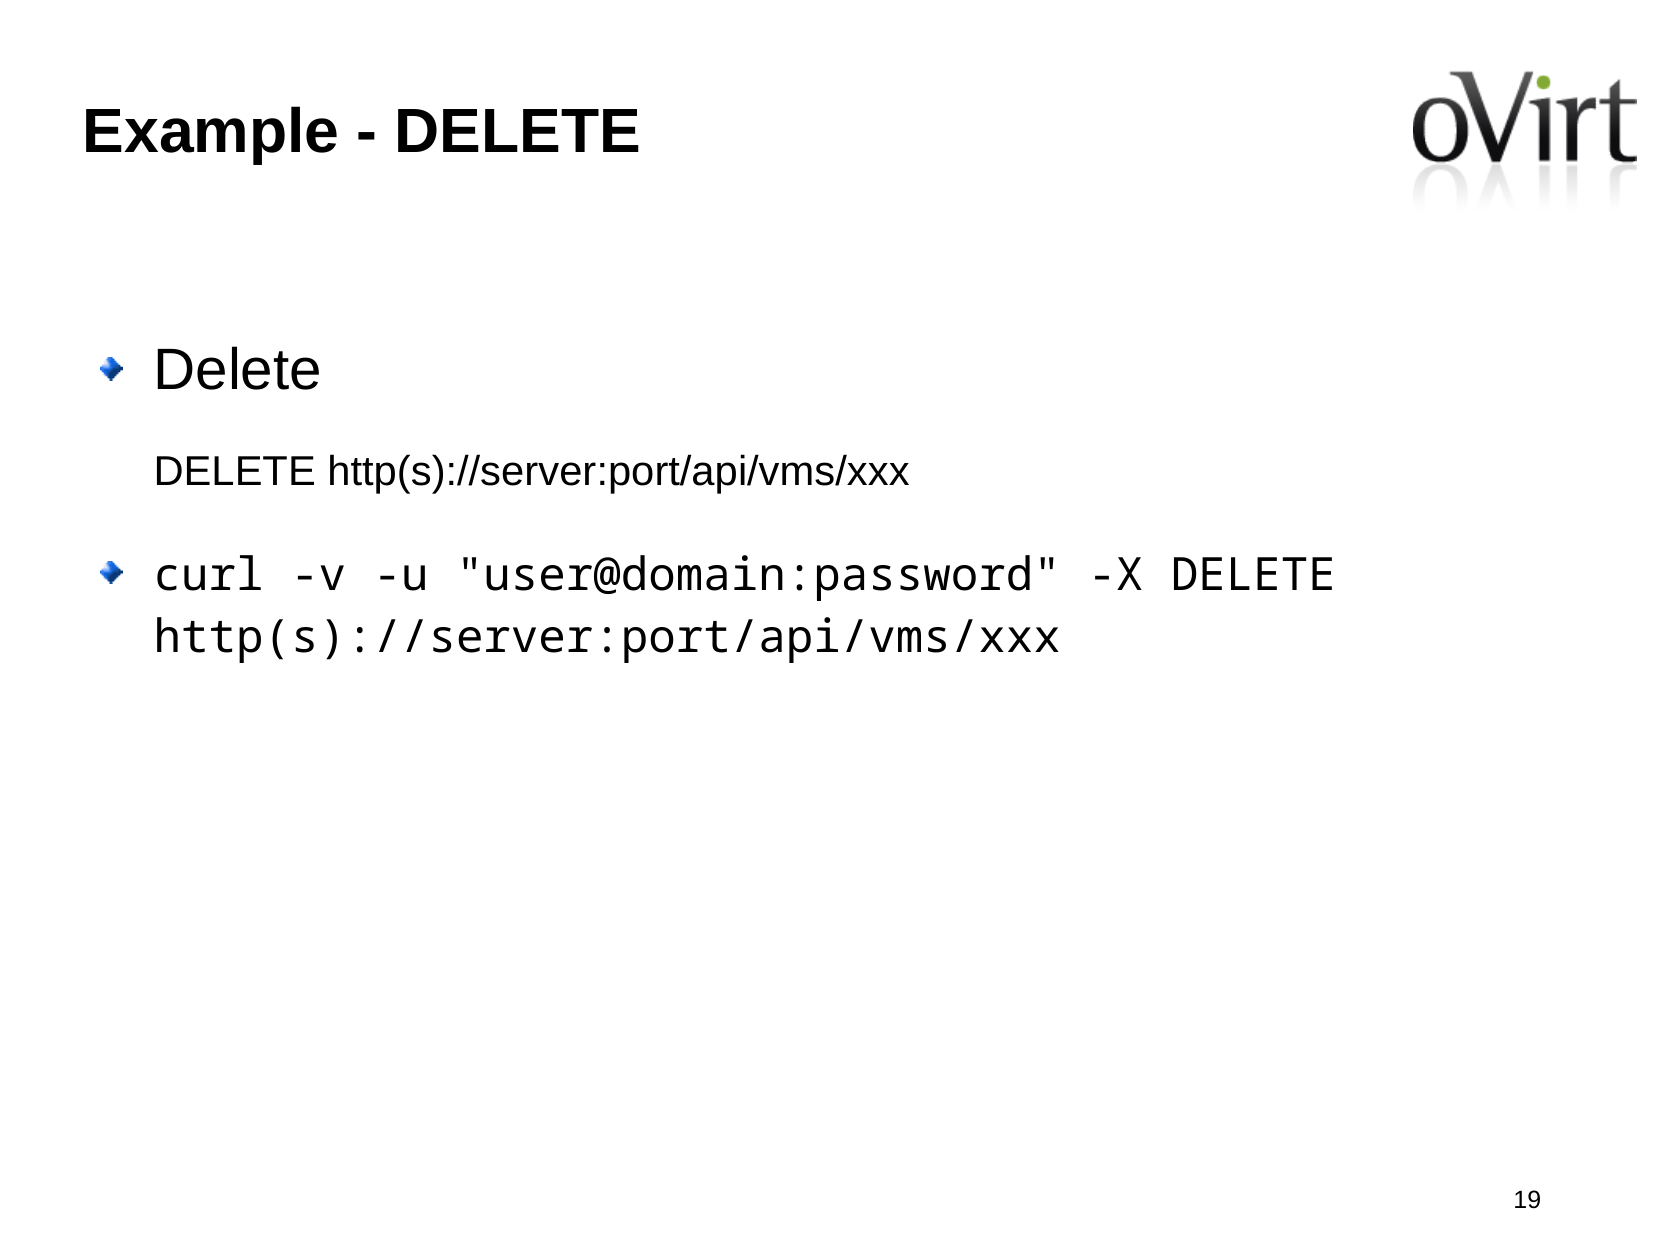

# Example - DELETE
Delete
DELETE http(s)://server:port/api/vms/xxx
curl -v -u "user@domain:password" -X DELETE http(s)://server:port/api/vms/xxx